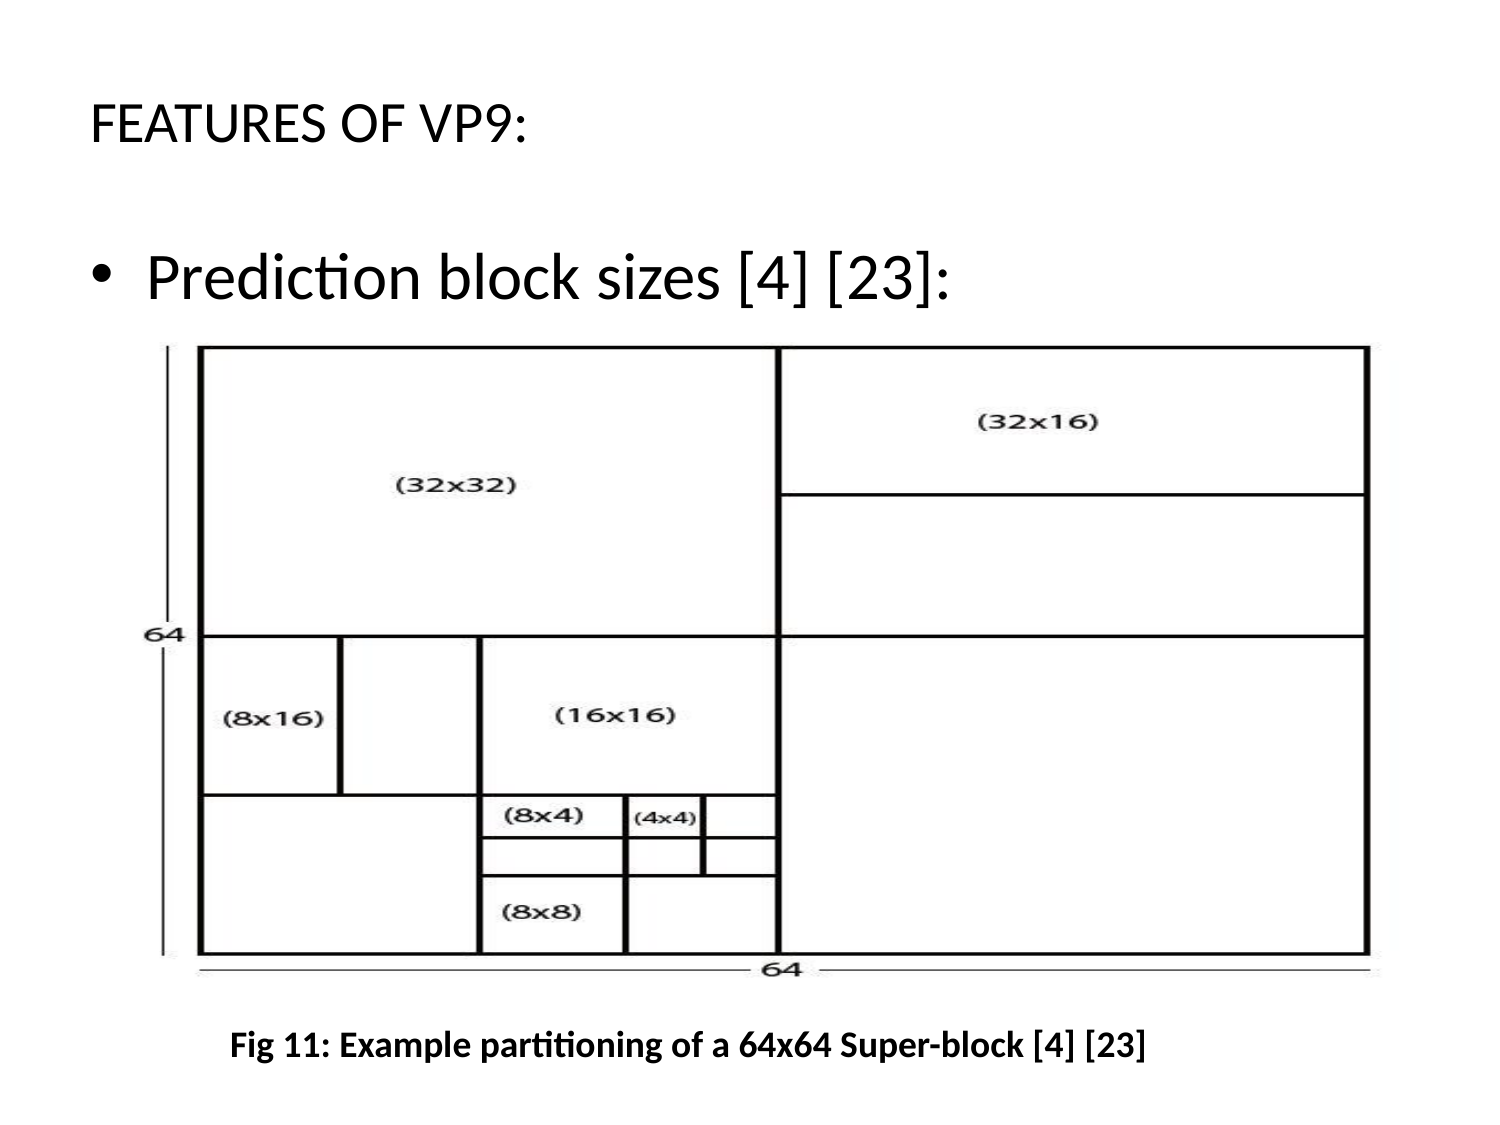

# FEATURES OF VP9:
Prediction block sizes [4] [23]:
Fig 11: Example partitioning of a 64x64 Super-block [4] [23]